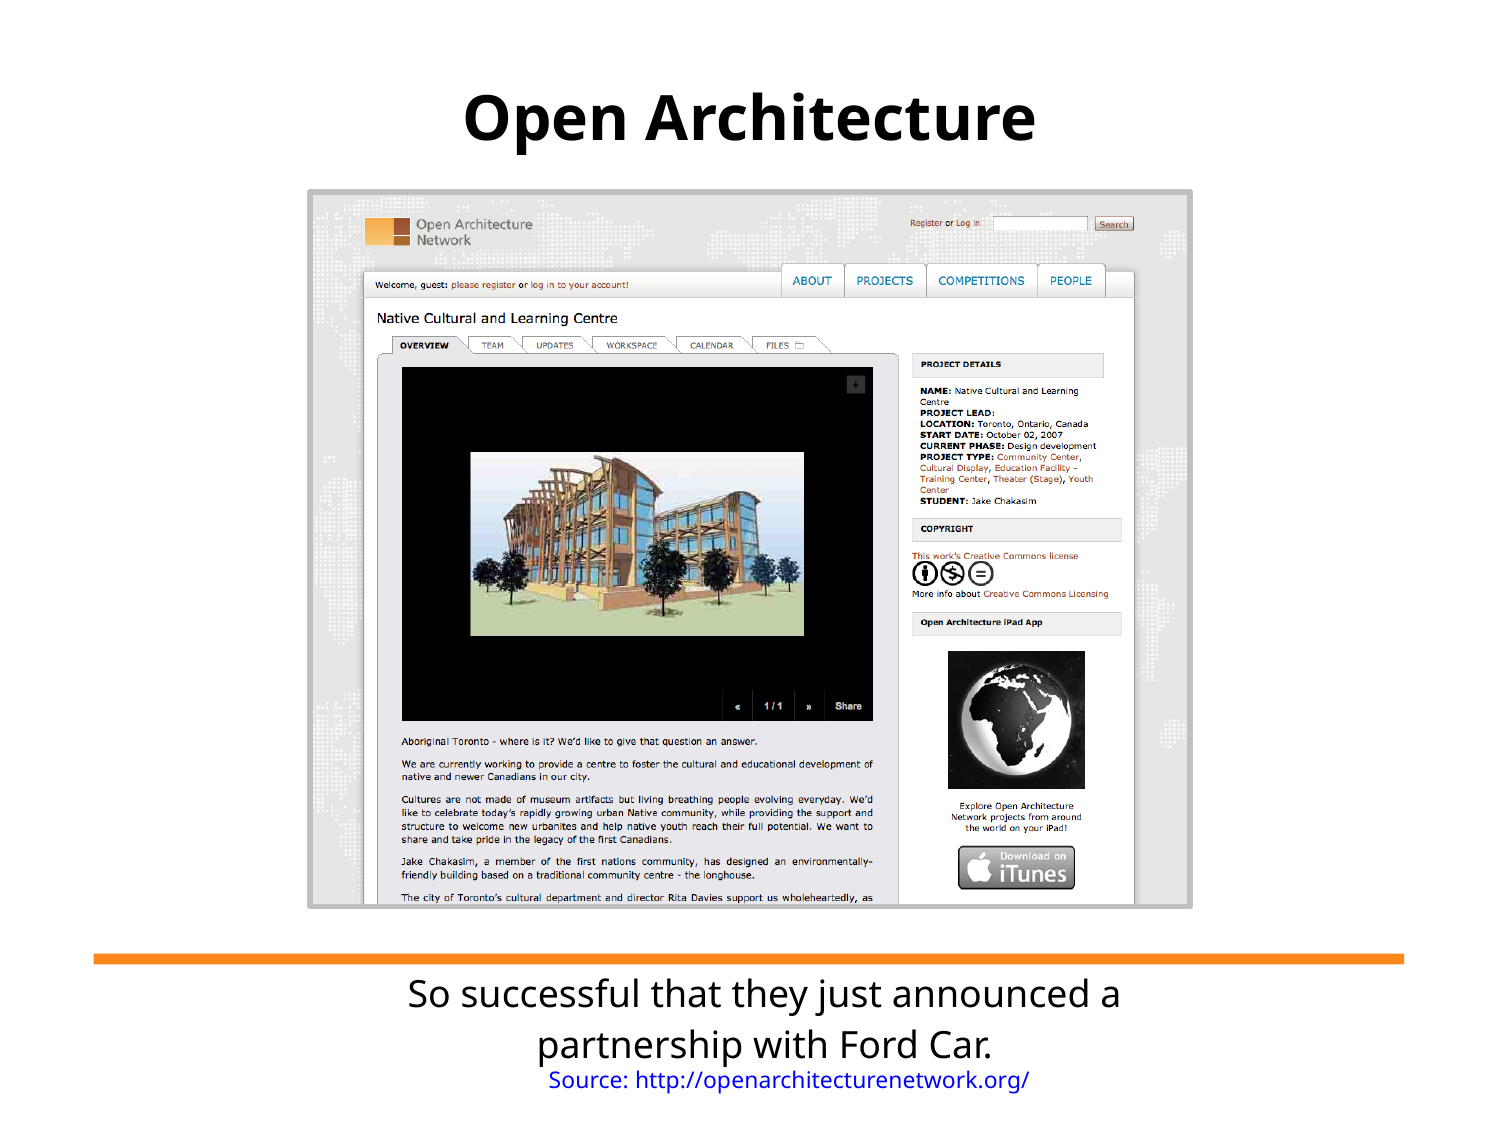

# Open Architecture
So successful that they just announced a partnership with Ford Car.
Source: http://openarchitecturenetwork.org/